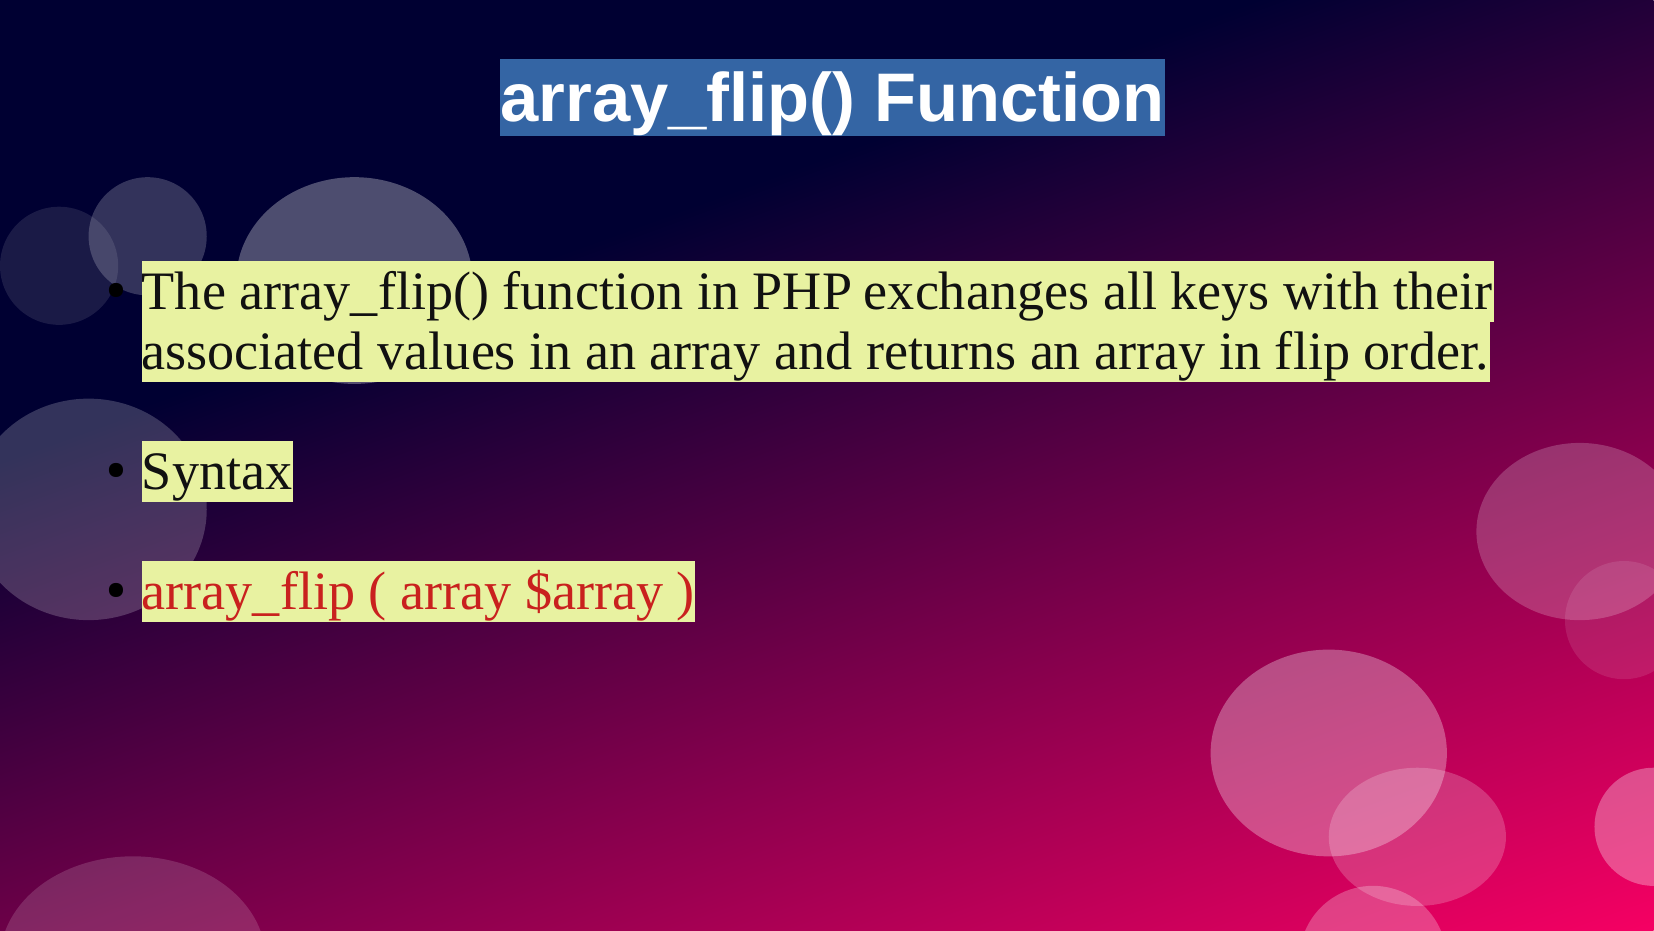

# array_flip() Function
The array_flip() function in PHP exchanges all keys with their associated values in an array and returns an array in flip order.
Syntax
array_flip ( array $array )